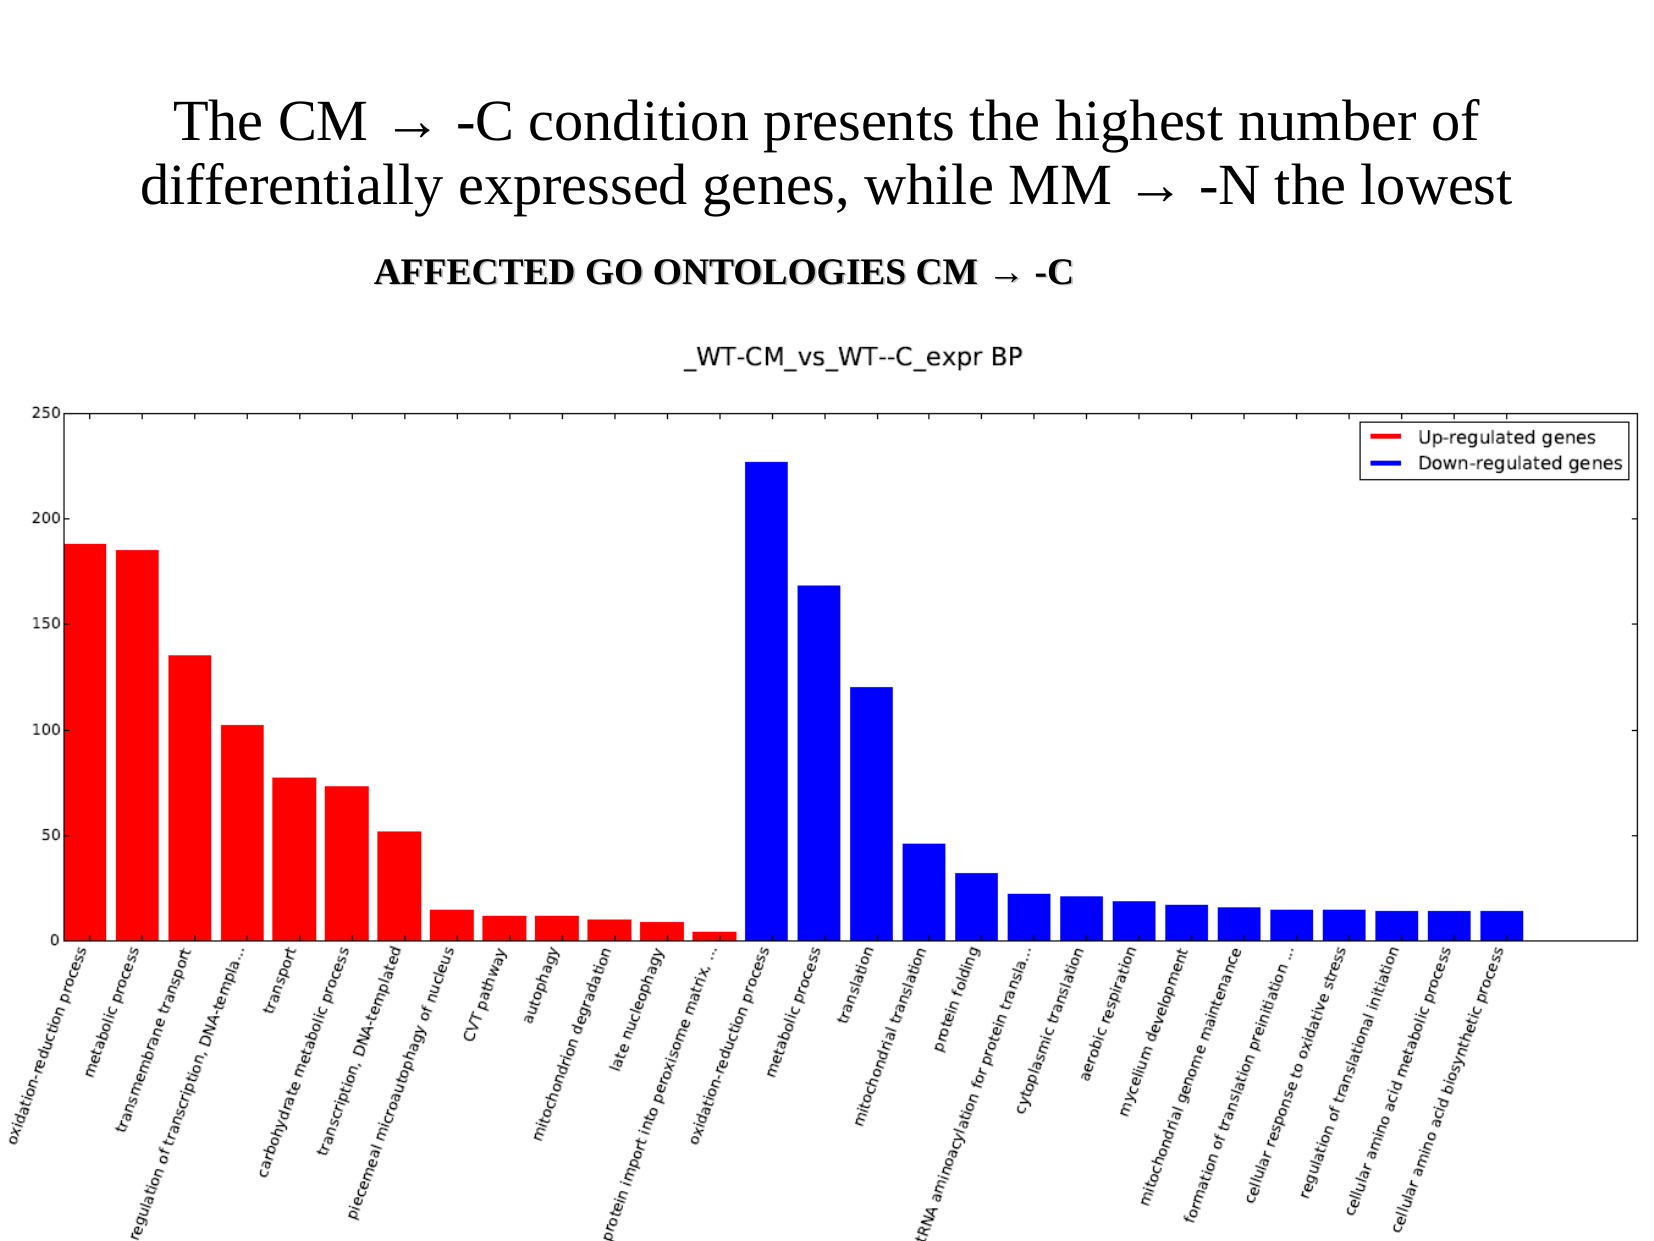

# The CM → -C condition presents the highest number of differentially expressed genes, while MM → -N the lowest
AFFECTED GO ONTOLOGIES CM → -C